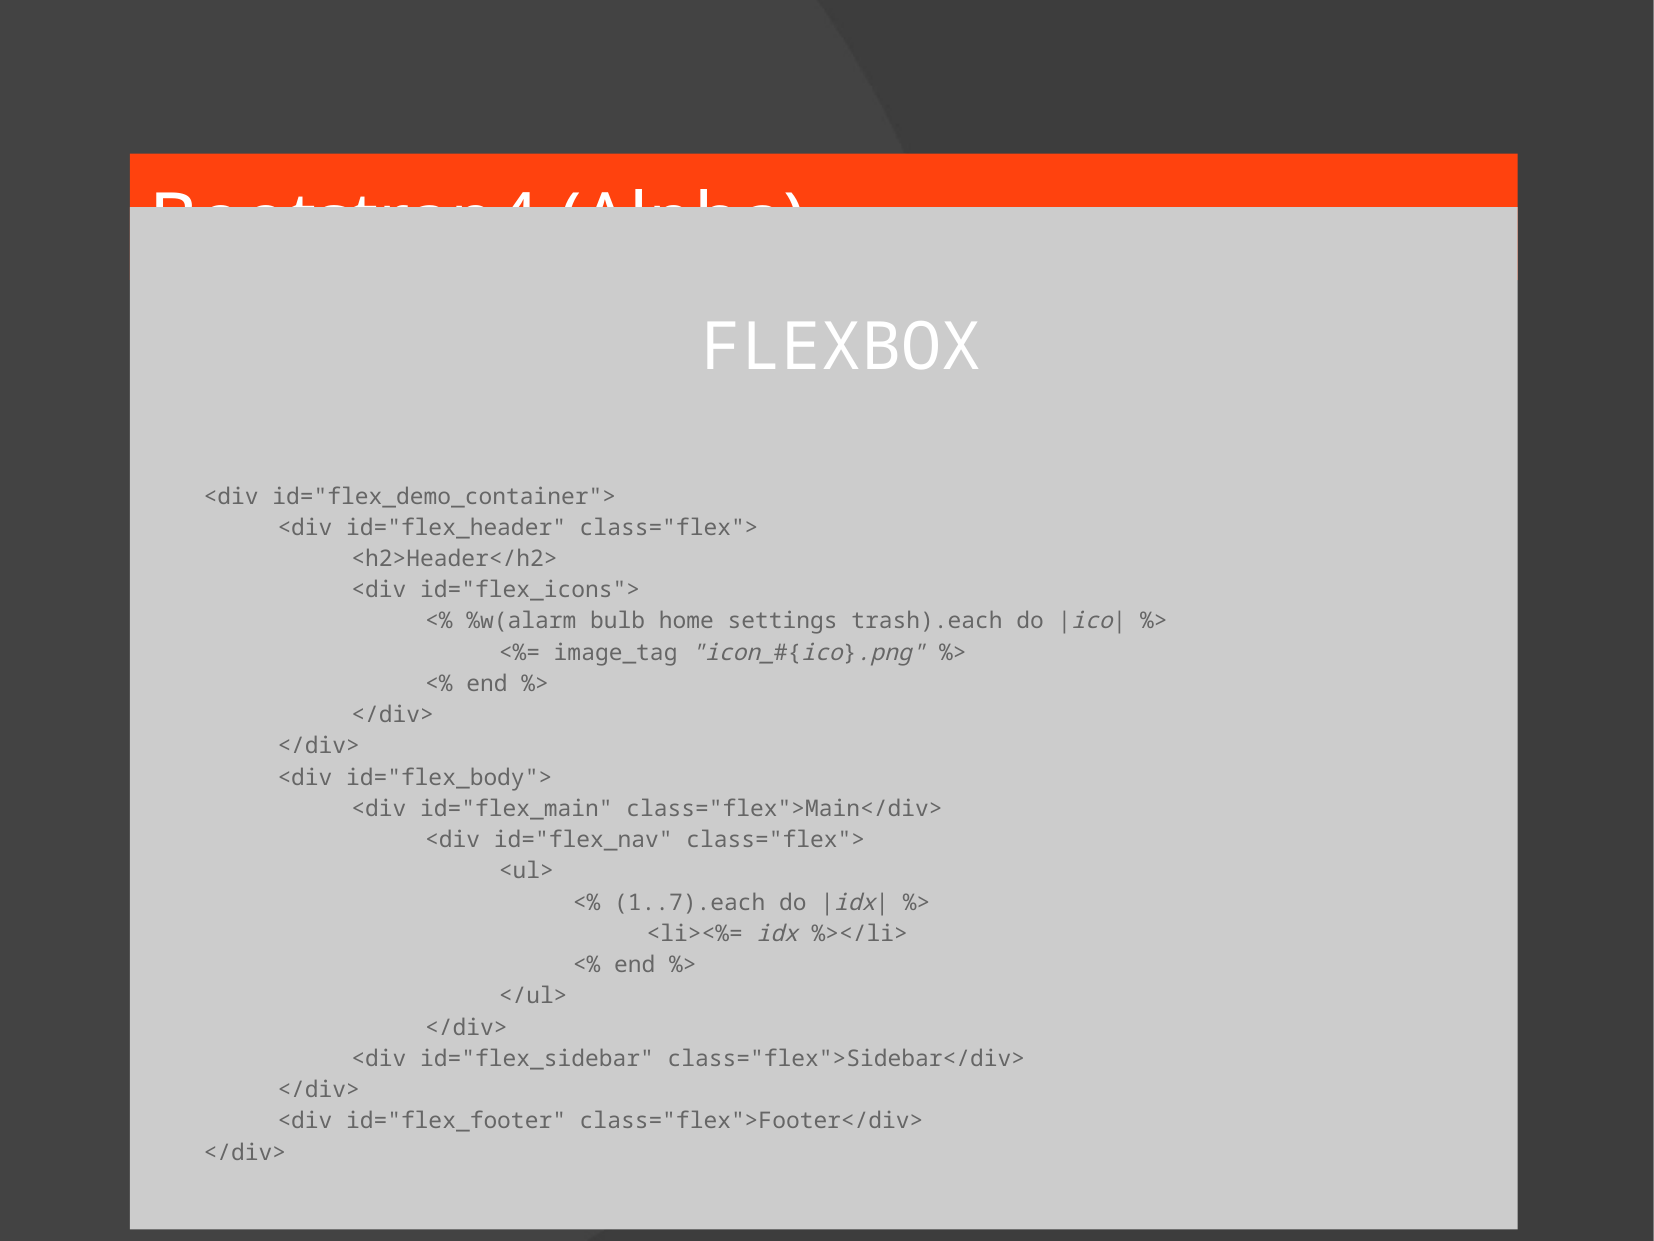

# Bootstrap4 (Alpha)
FLEXBOX
	<div id="flex_demo_container">
 		<div id="flex_header" class="flex">
 			<h2>Header</h2>
 			<div id="flex_icons">
 			<% %w(alarm bulb home settings trash).each do |ico| %>
 				<%= image_tag "icon_#{ico}.png" %>
 			<% end %>
 			</div>
 		</div>
 		<div id="flex_body">
 			<div id="flex_main" class="flex">Main</div>
 				<div id="flex_nav" class="flex">
 				<ul>
 					<% (1..7).each do |idx| %>
 						<li><%= idx %></li>
 					<% end %>
 				</ul>
 				</div>
 			<div id="flex_sidebar" class="flex">Sidebar</div>
 		</div>
 		<div id="flex_footer" class="flex">Footer</div>
	</div>